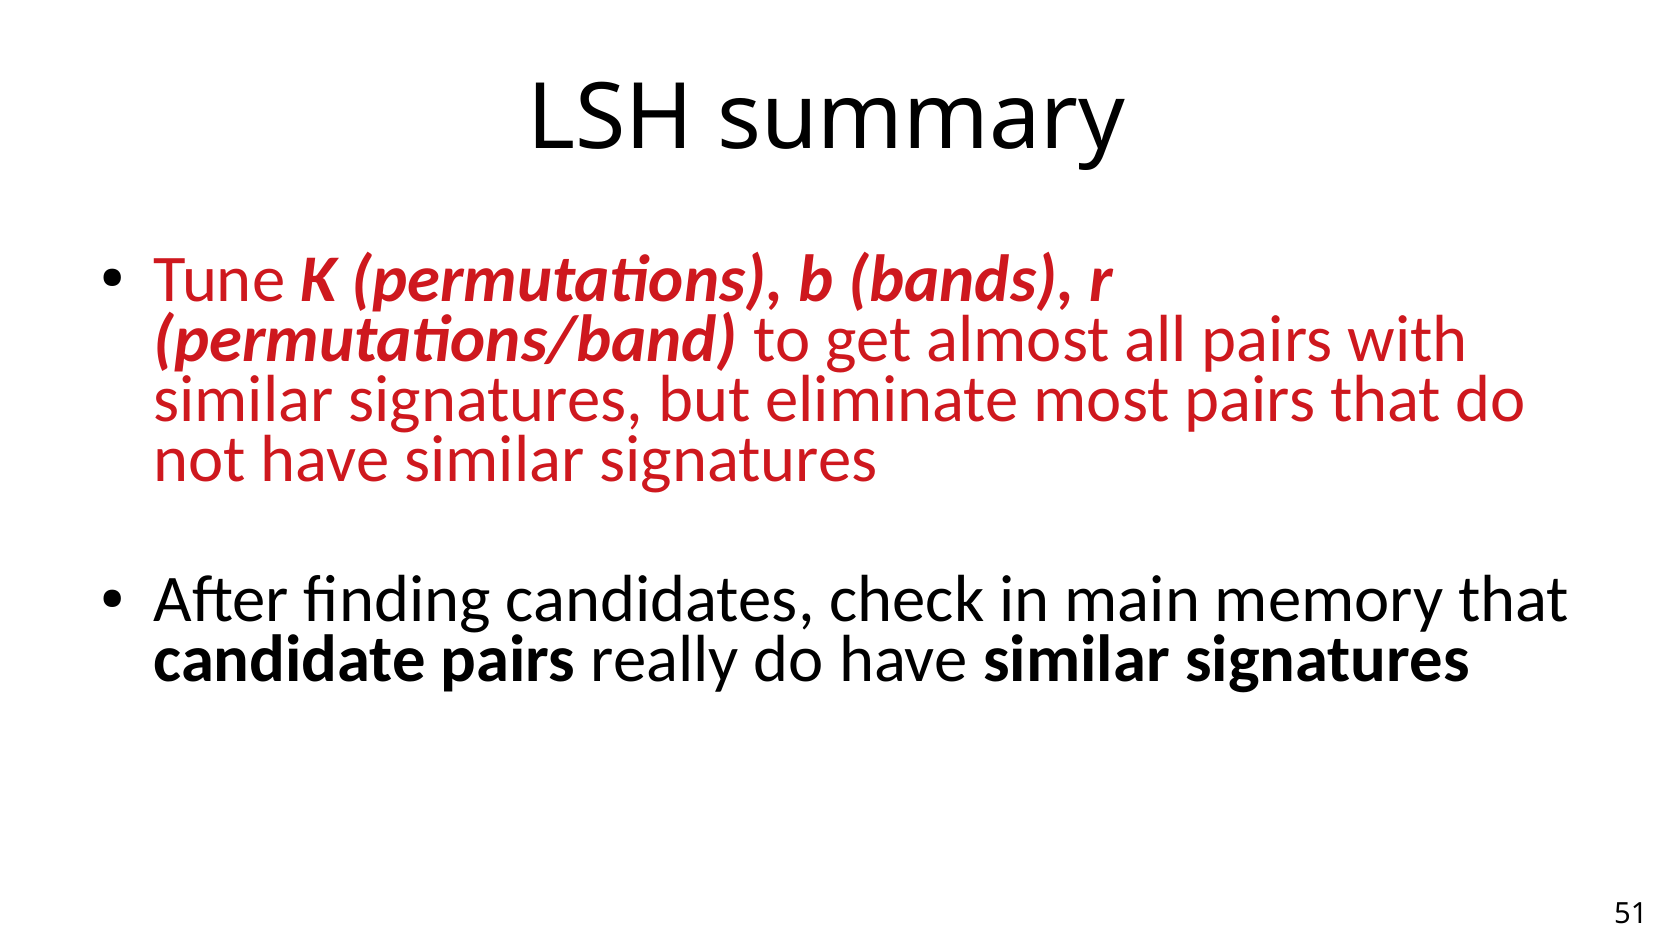

# LSH summary
Tune K (permutations), b (bands), r (permutations/band) to get almost all pairs with similar signatures, but eliminate most pairs that do not have similar signatures
After finding candidates, check in main memory that candidate pairs really do have similar signatures
51